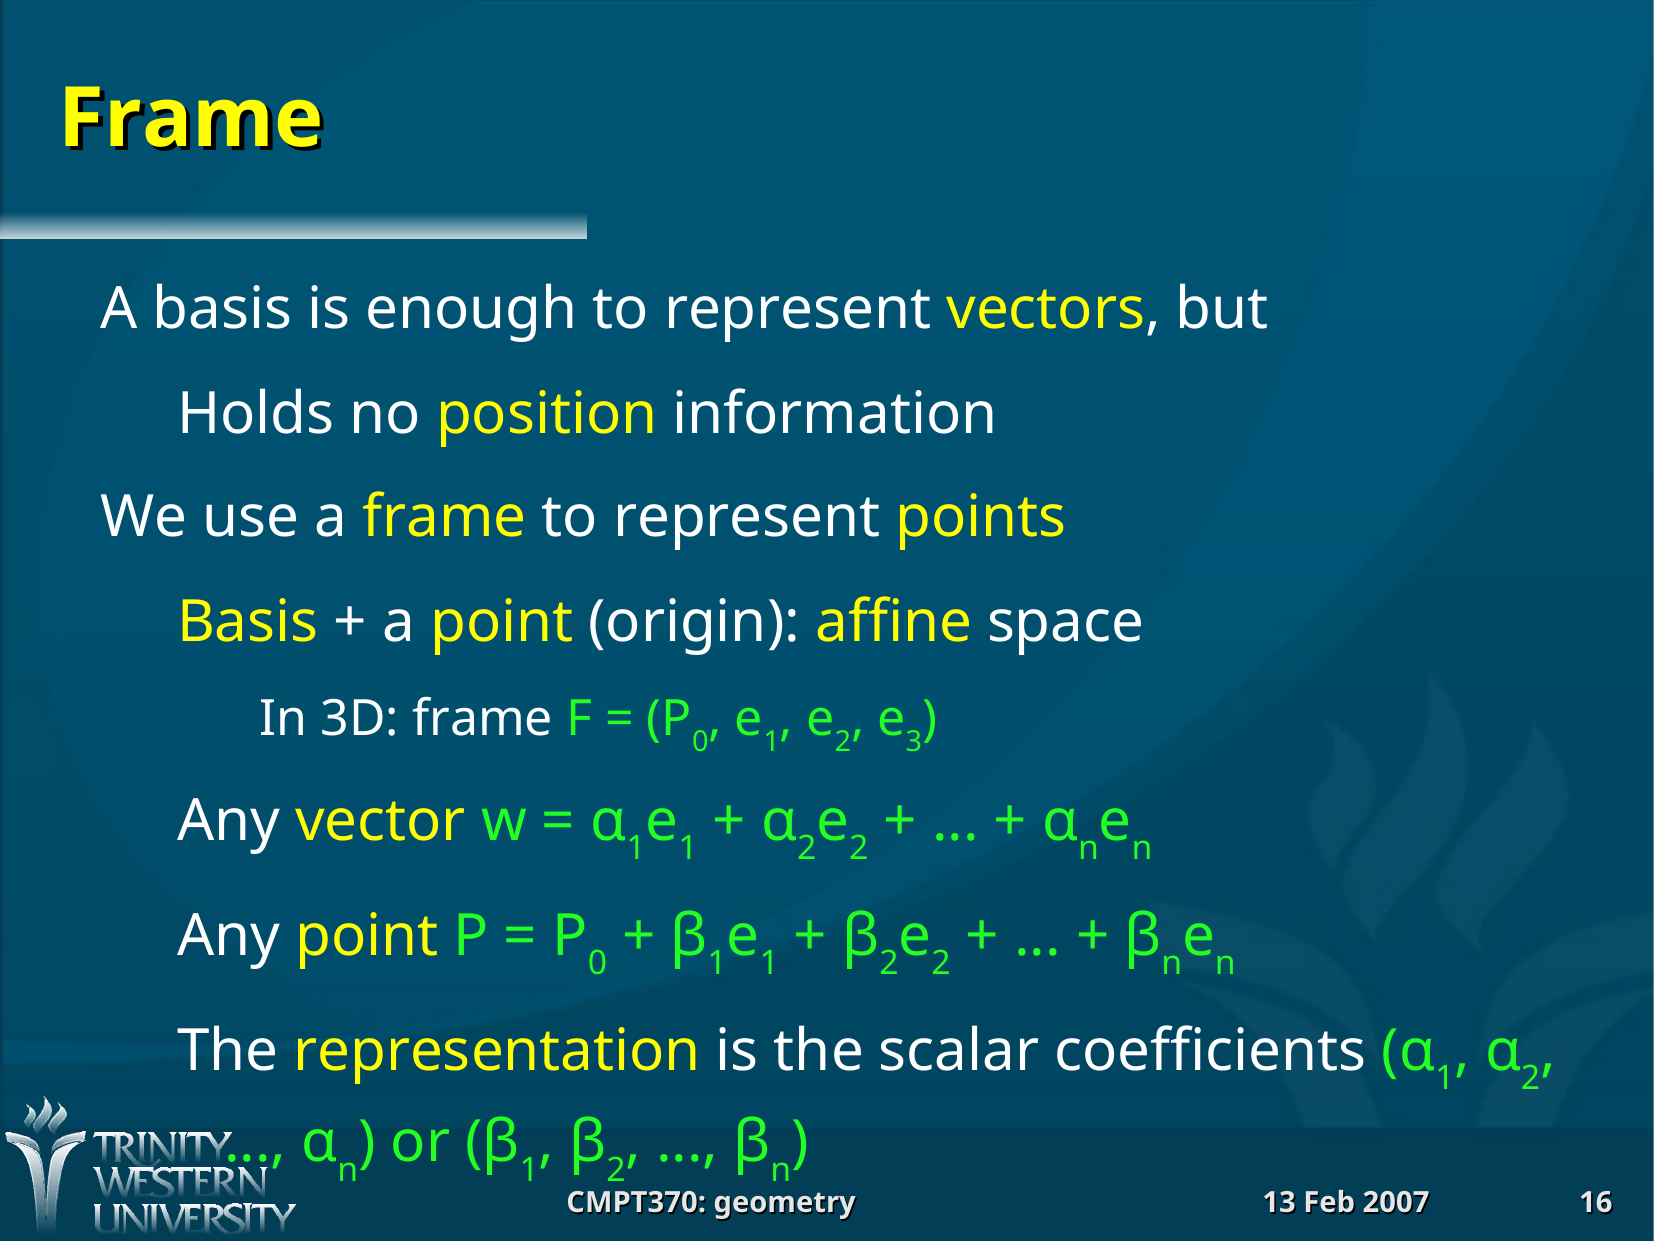

# Frame
A basis is enough to represent vectors, but
Holds no position information
We use a frame to represent points
Basis + a point (origin): affine space
In 3D: frame F = (P0, e1, e2, e3)
Any vector w = α1e1 + α2e2 + ... + αnen
Any point P = P0 + β1e1 + β2e2 + ... + βnen
The representation is the scalar coefficients (α1, α2, ..., αn) or (β1, β2, ..., βn)
CMPT370: geometry
13 Feb 2007
16